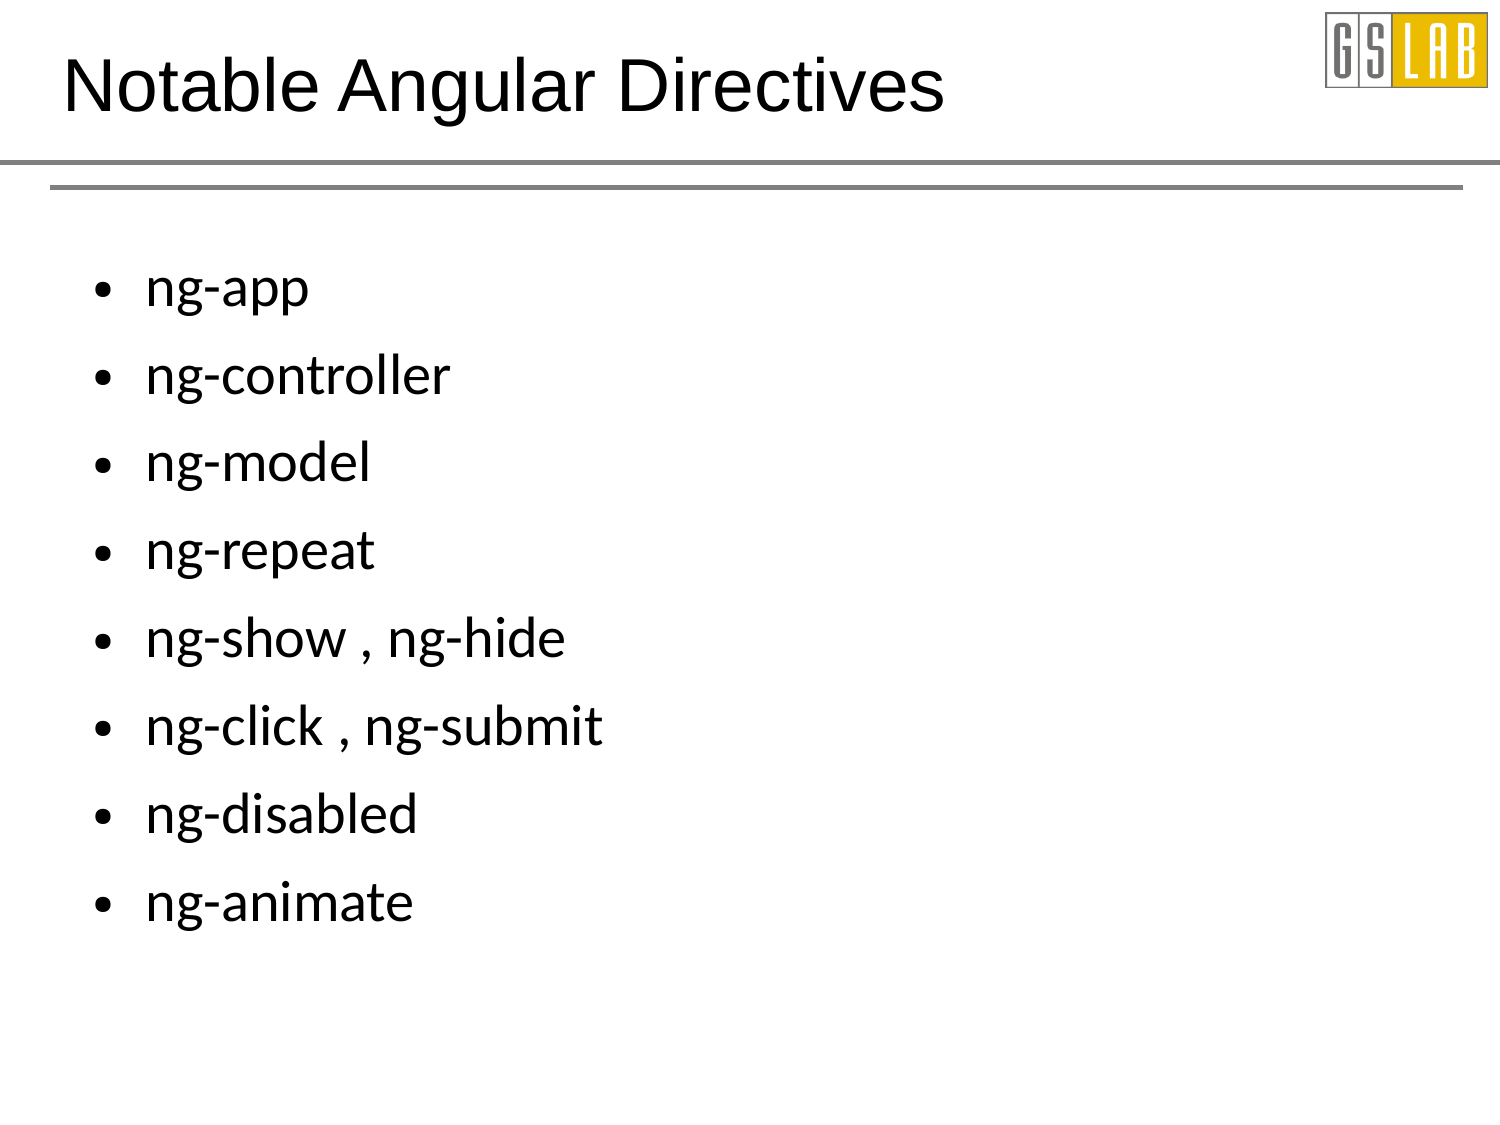

# Notable Angular Directives
ng-app
ng-controller
ng-model
ng-repeat
ng-show , ng-hide
ng-click , ng-submit
ng-disabled
ng-animate